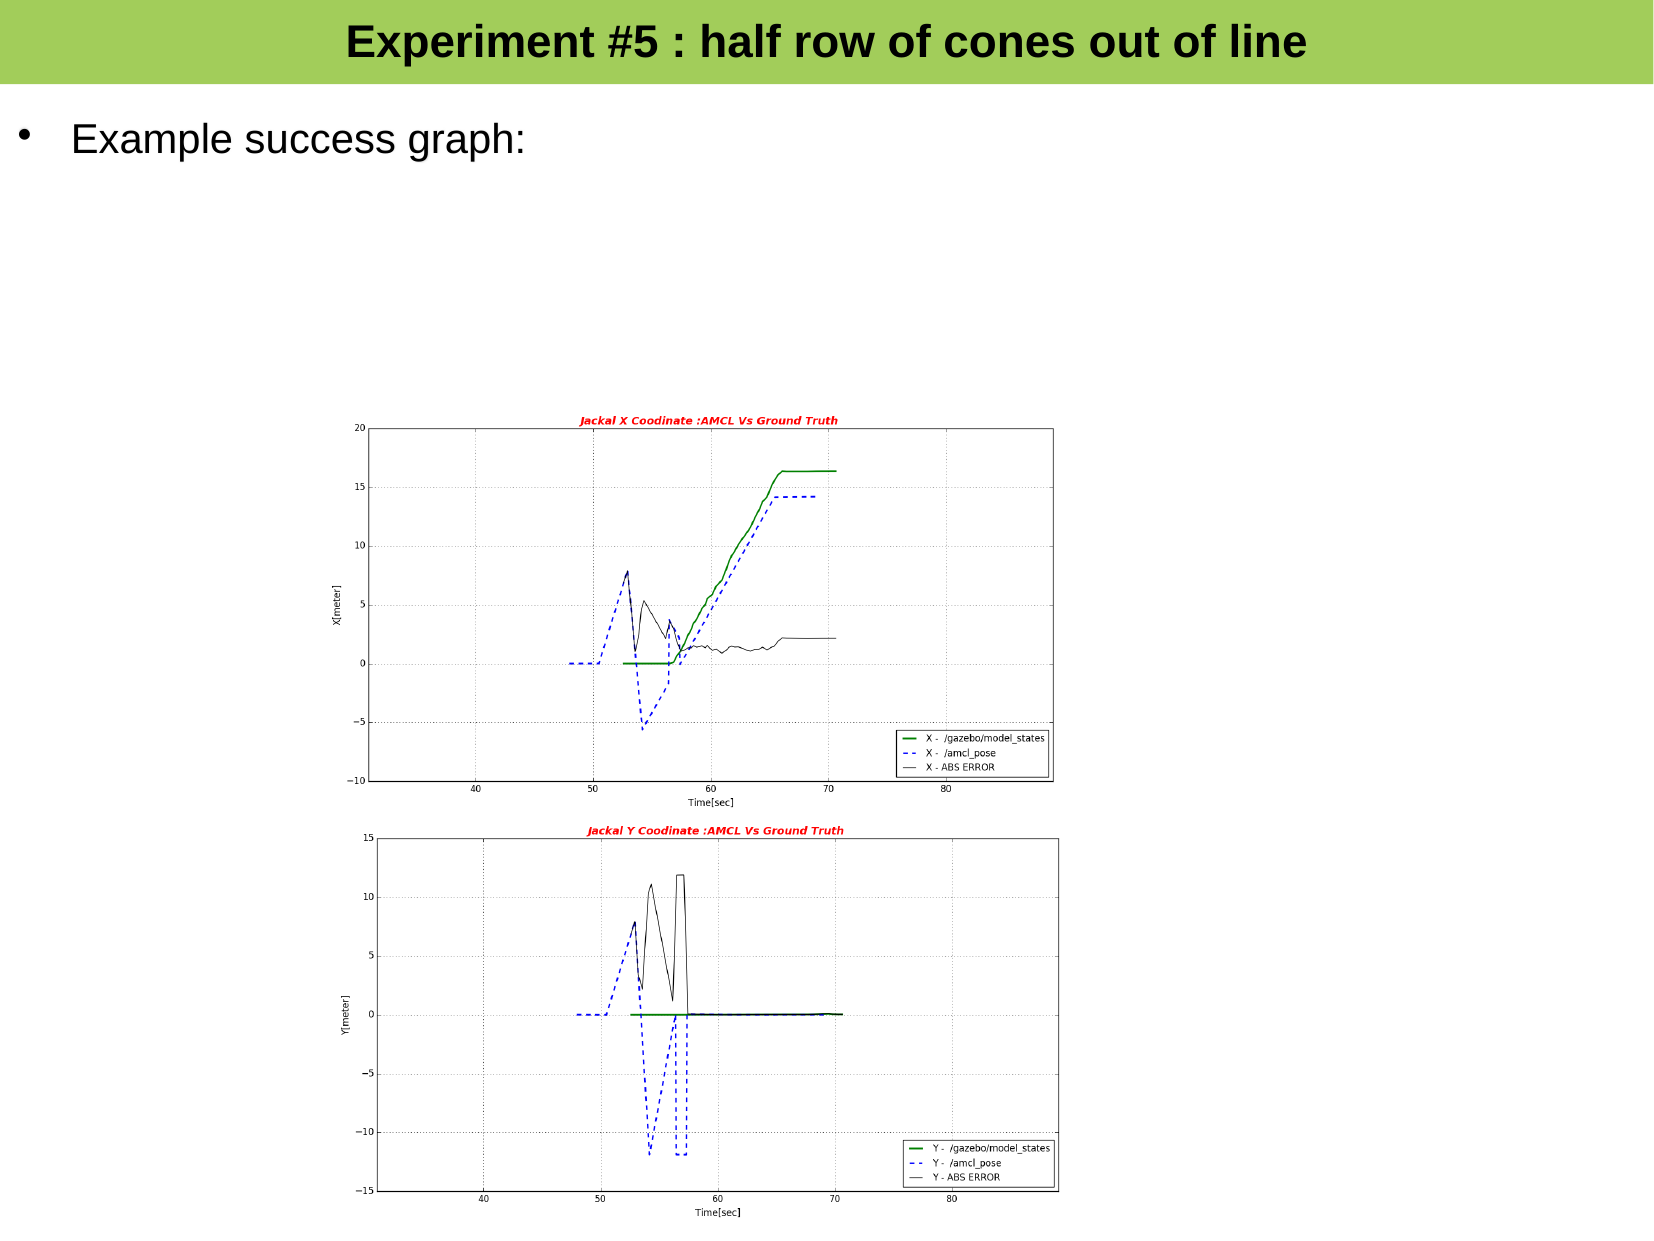

# Experiment #5 : half row of cones out of line
Example success graph: